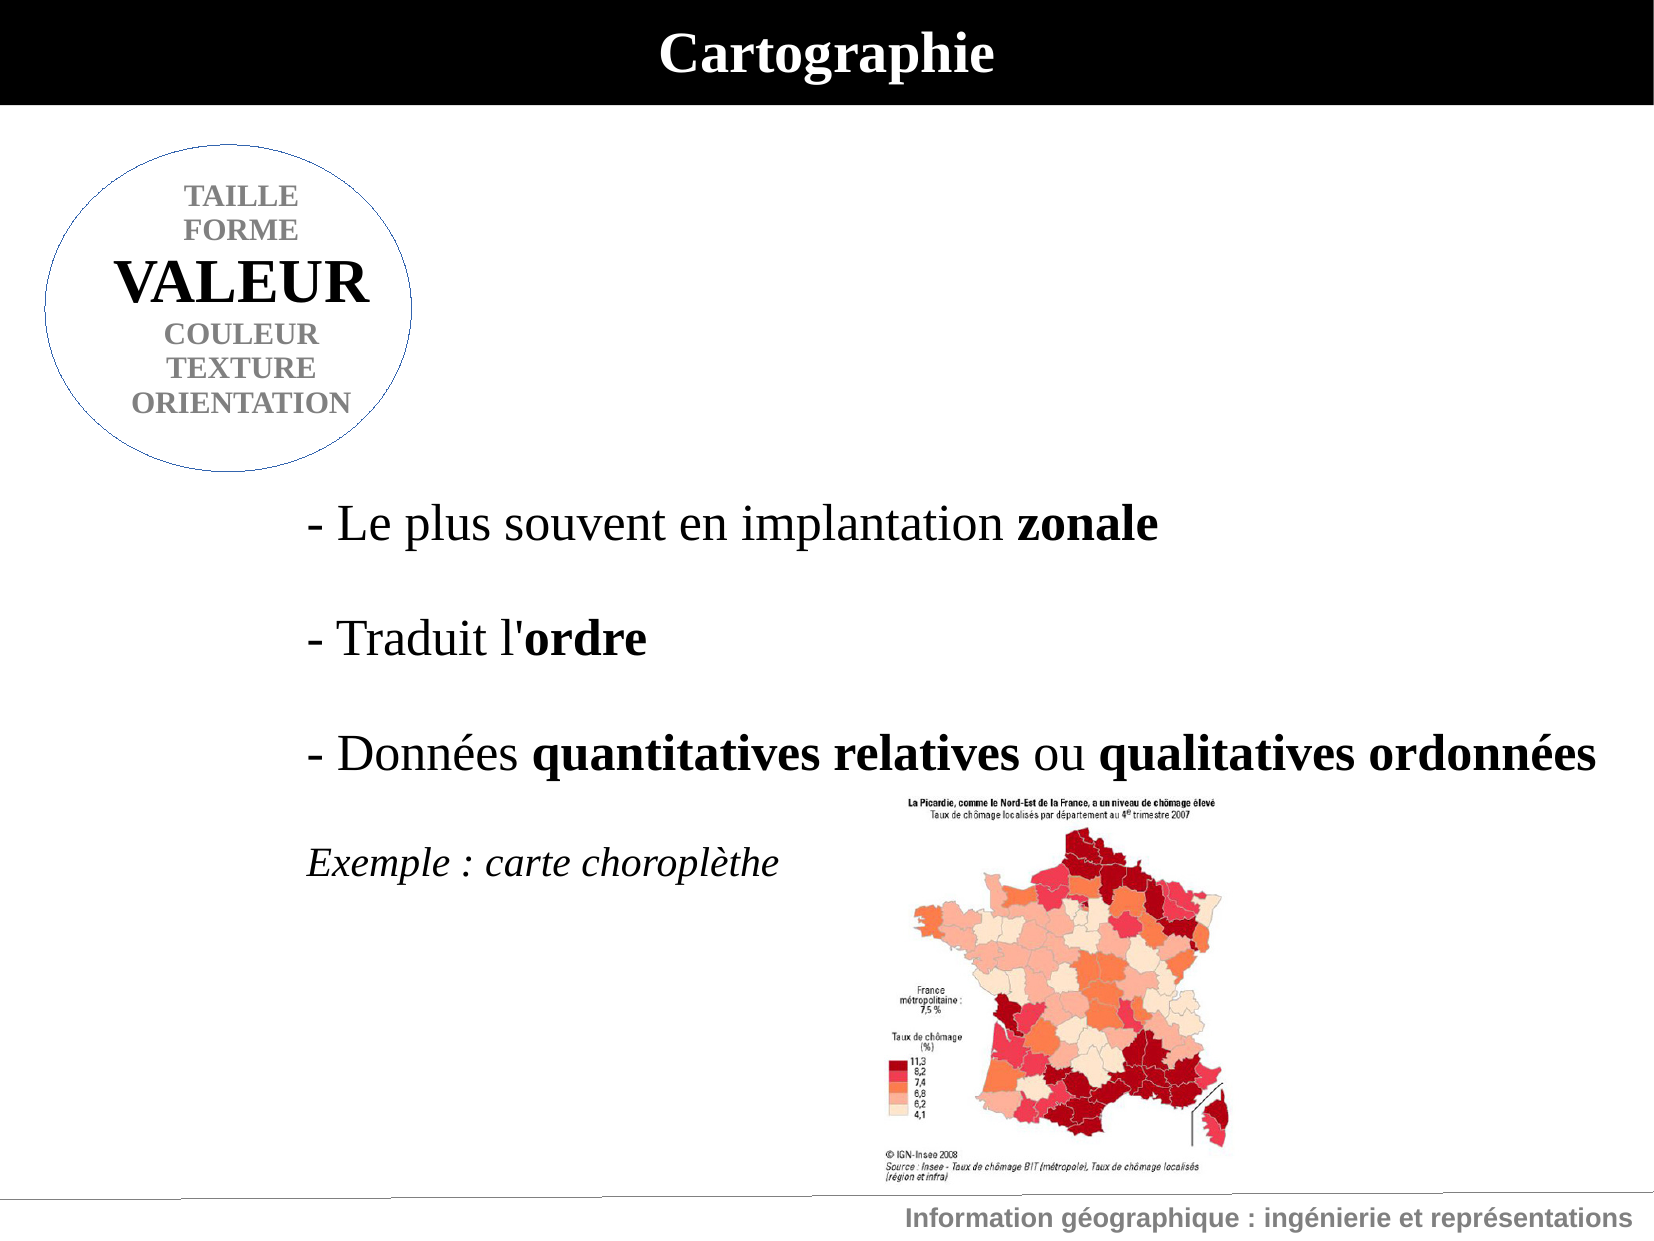

# Cartographie
TAILLE
FORME
VALEUR
COULEUR
TEXTURE
ORIENTATION
- Le plus souvent en implantation zonale
- Traduit l'ordre
- Données quantitatives relatives ou qualitatives ordonnées
Exemple : carte choroplèthe